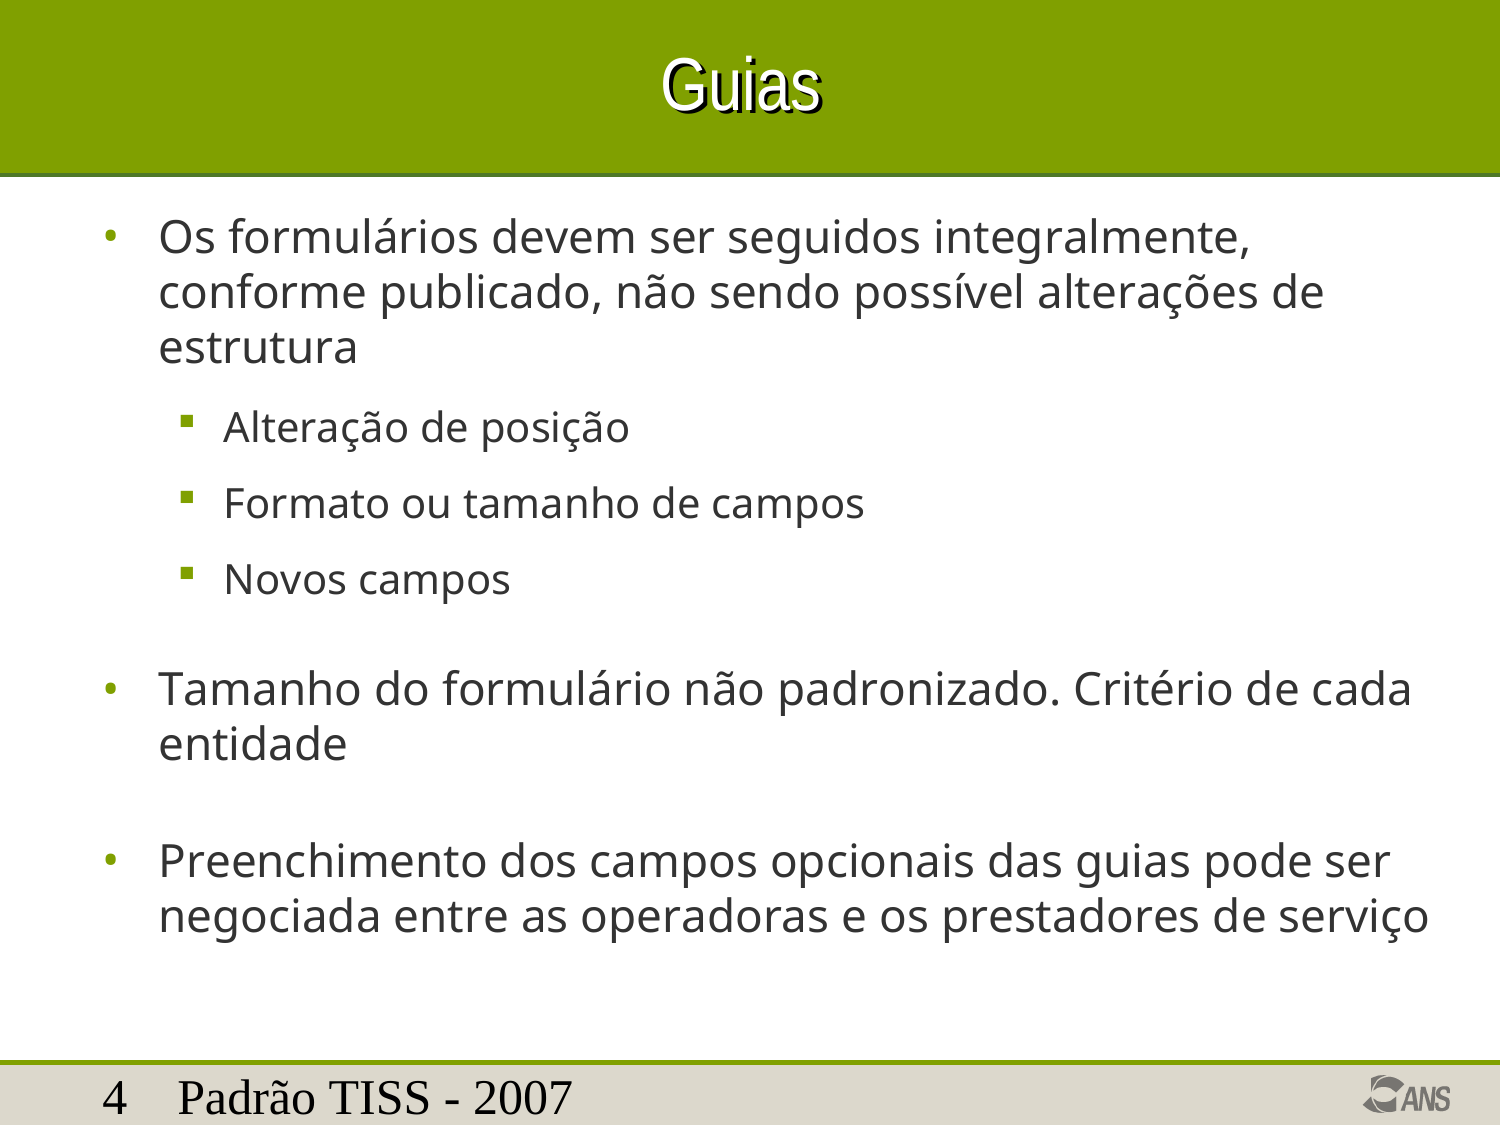

# Guias
Os formulários devem ser seguidos integralmente, conforme publicado, não sendo possível alterações de estrutura
Alteração de posição
Formato ou tamanho de campos
Novos campos
Tamanho do formulário não padronizado. Critério de cada entidade
Preenchimento dos campos opcionais das guias pode ser negociada entre as operadoras e os prestadores de serviço
4
Padrão TISS - 2007